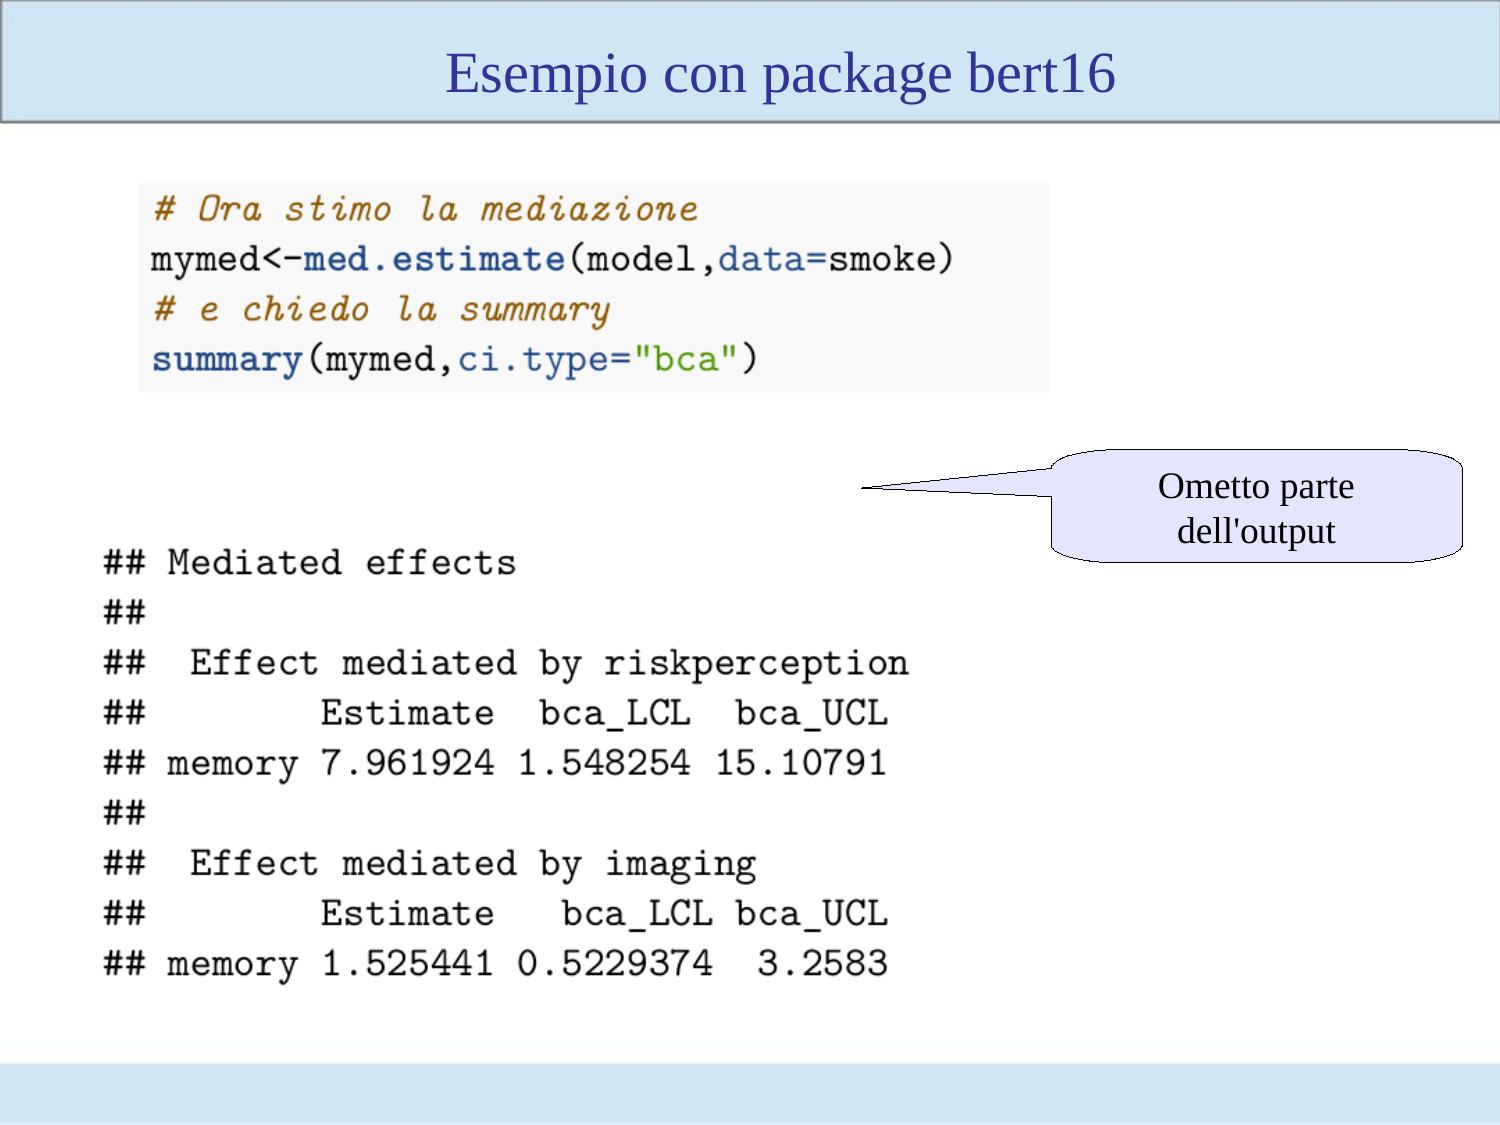

# Esempio con package bert16
Ometto parte dell'output